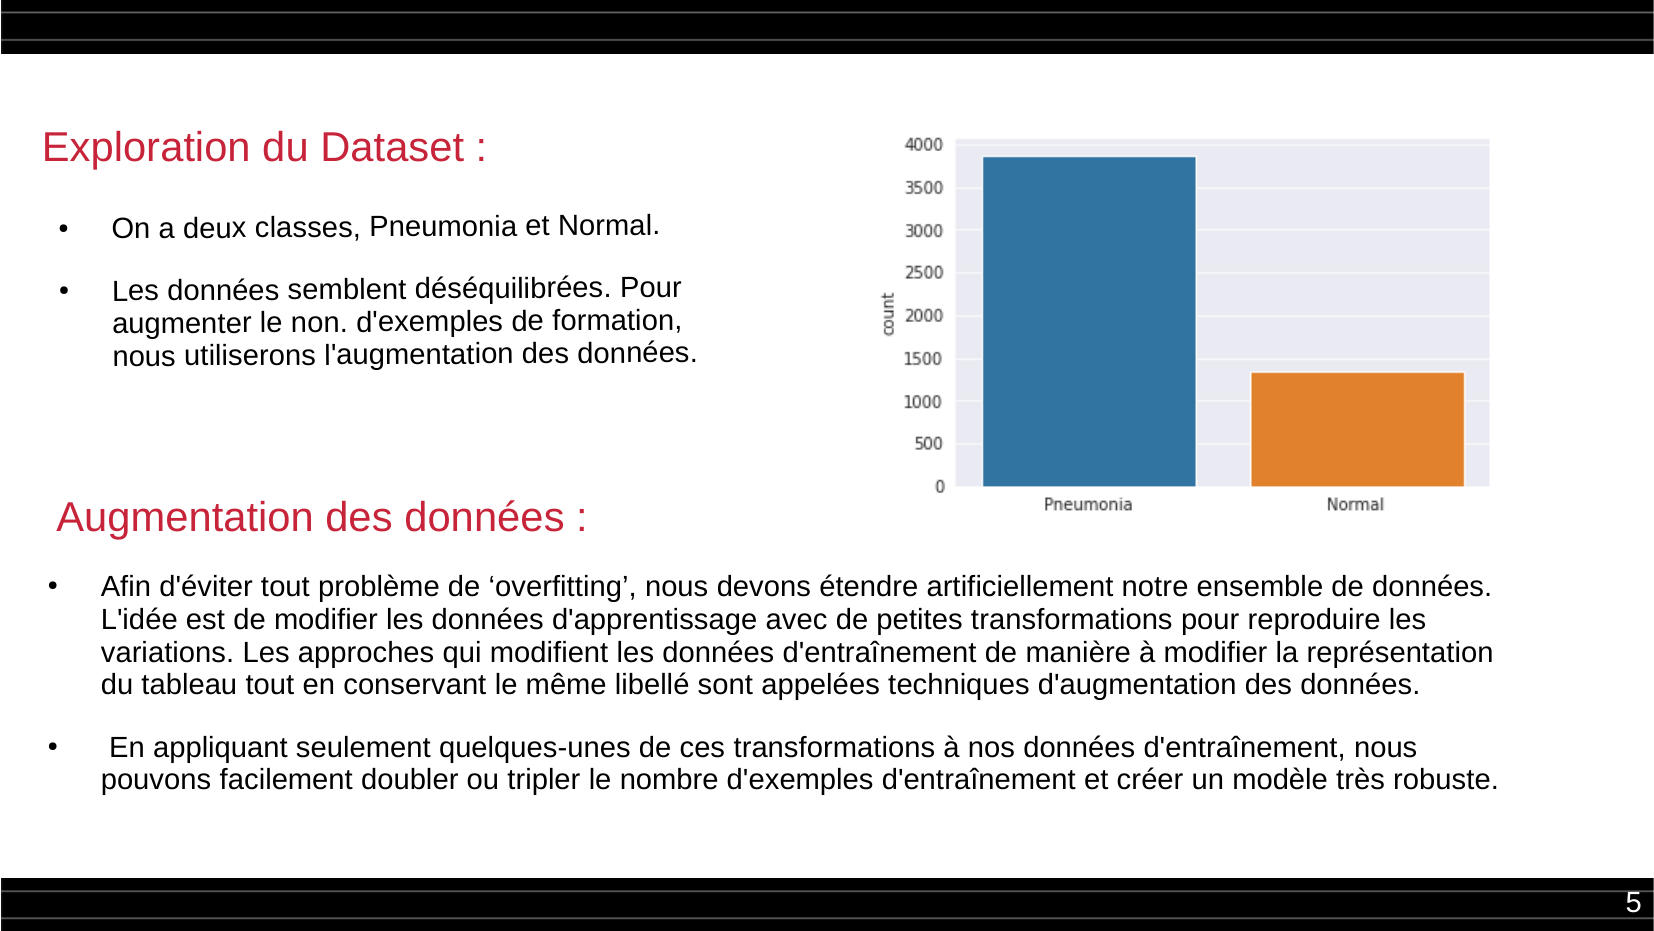

Exploration du Dataset :
On a deux classes, Pneumonia et Normal.
Les données semblent déséquilibrées. Pour augmenter le non. d'exemples de formation, nous utiliserons l'augmentation des données.
# Augmentation des données :
Afin d'éviter tout problème de ‘overfitting’, nous devons étendre artificiellement notre ensemble de données. L'idée est de modifier les données d'apprentissage avec de petites transformations pour reproduire les variations. Les approches qui modifient les données d'entraînement de manière à modifier la représentation du tableau tout en conservant le même libellé sont appelées techniques d'augmentation des données.
 En appliquant seulement quelques-unes de ces transformations à nos données d'entraînement, nous pouvons facilement doubler ou tripler le nombre d'exemples d'entraînement et créer un modèle très robuste.